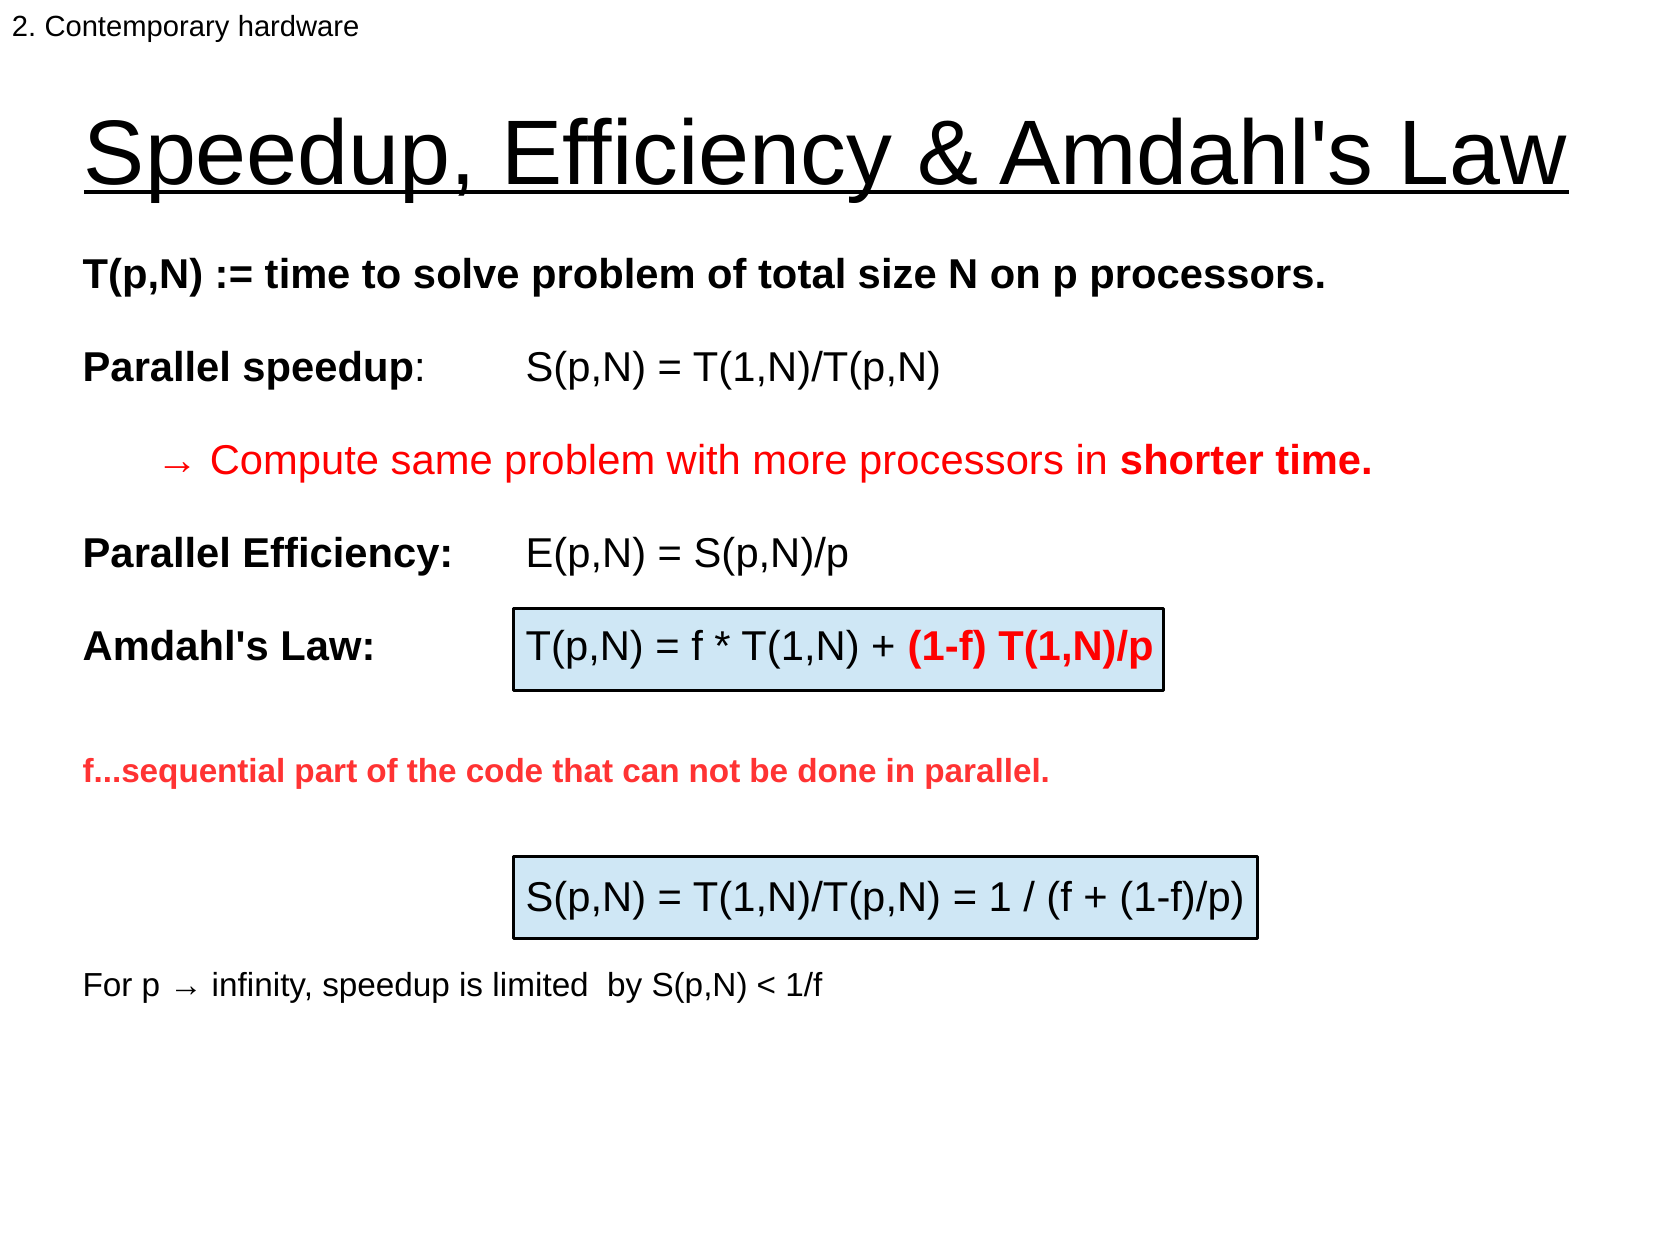

2. Contemporary hardware
# Speedup, Efficiency & Amdahl's Law
T(p,N) := time to solve problem of total size N on p processors.
Parallel speedup: 		S(p,N) = T(1,N)/T(p,N)
	→ Compute same problem with more processors in shorter time.
Parallel Efficiency: 	E(p,N) = S(p,N)/p
Amdahl's Law: 		T(p,N) = f * T(1,N) + (1-f) T(1,N)/p
f...sequential part of the code that can not be done in parallel.
						S(p,N) = T(1,N)/T(p,N) = 1 / (f + (1-f)/p)
For p → infinity, speedup is limited by S(p,N) < 1/f